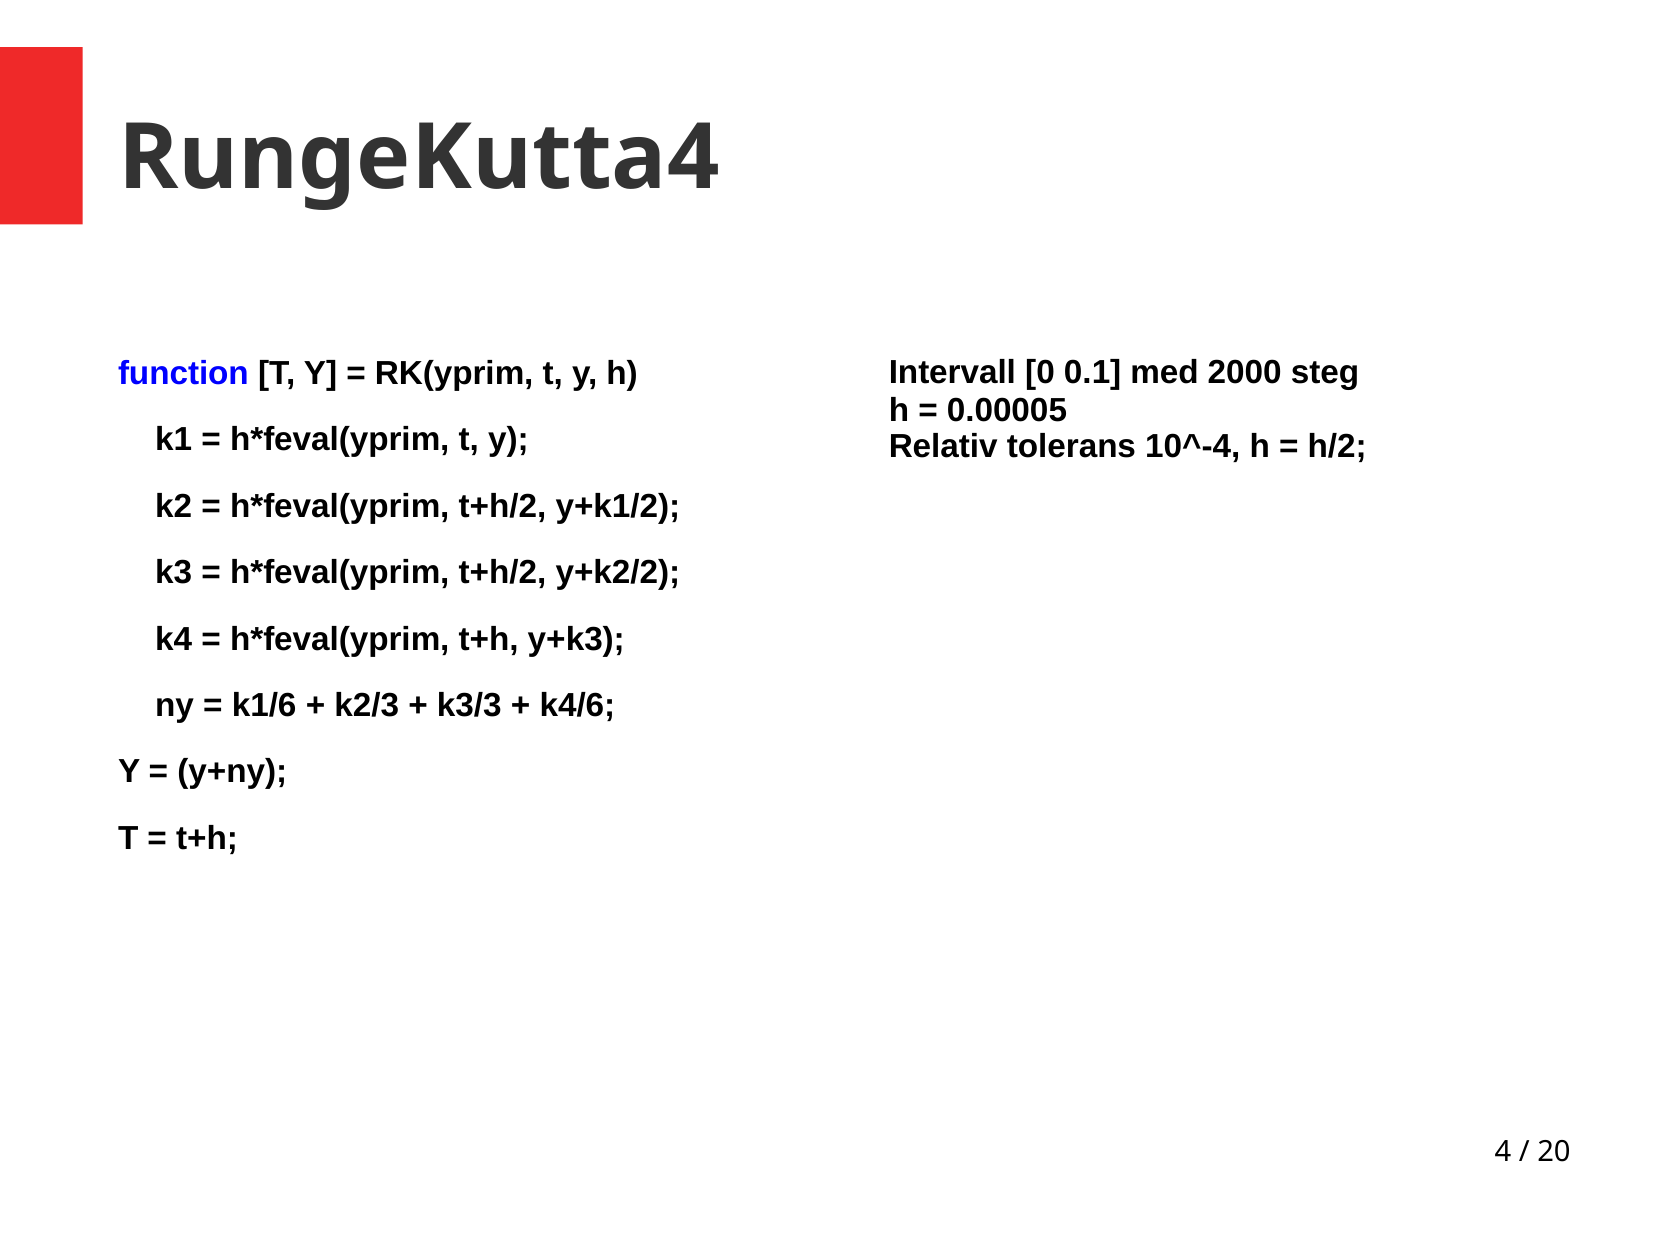

# RungeKutta4
Intervall [0 0.1] med 2000 steg
h = 0.00005
Relativ tolerans 10^-4, h = h/2;
function [T, Y] = RK(yprim, t, y, h)
 k1 = h*feval(yprim, t, y);
 k2 = h*feval(yprim, t+h/2, y+k1/2);
 k3 = h*feval(yprim, t+h/2, y+k2/2);
 k4 = h*feval(yprim, t+h, y+k3);
 ny = k1/6 + k2/3 + k3/3 + k4/6;
Y = (y+ny);
T = t+h;
4